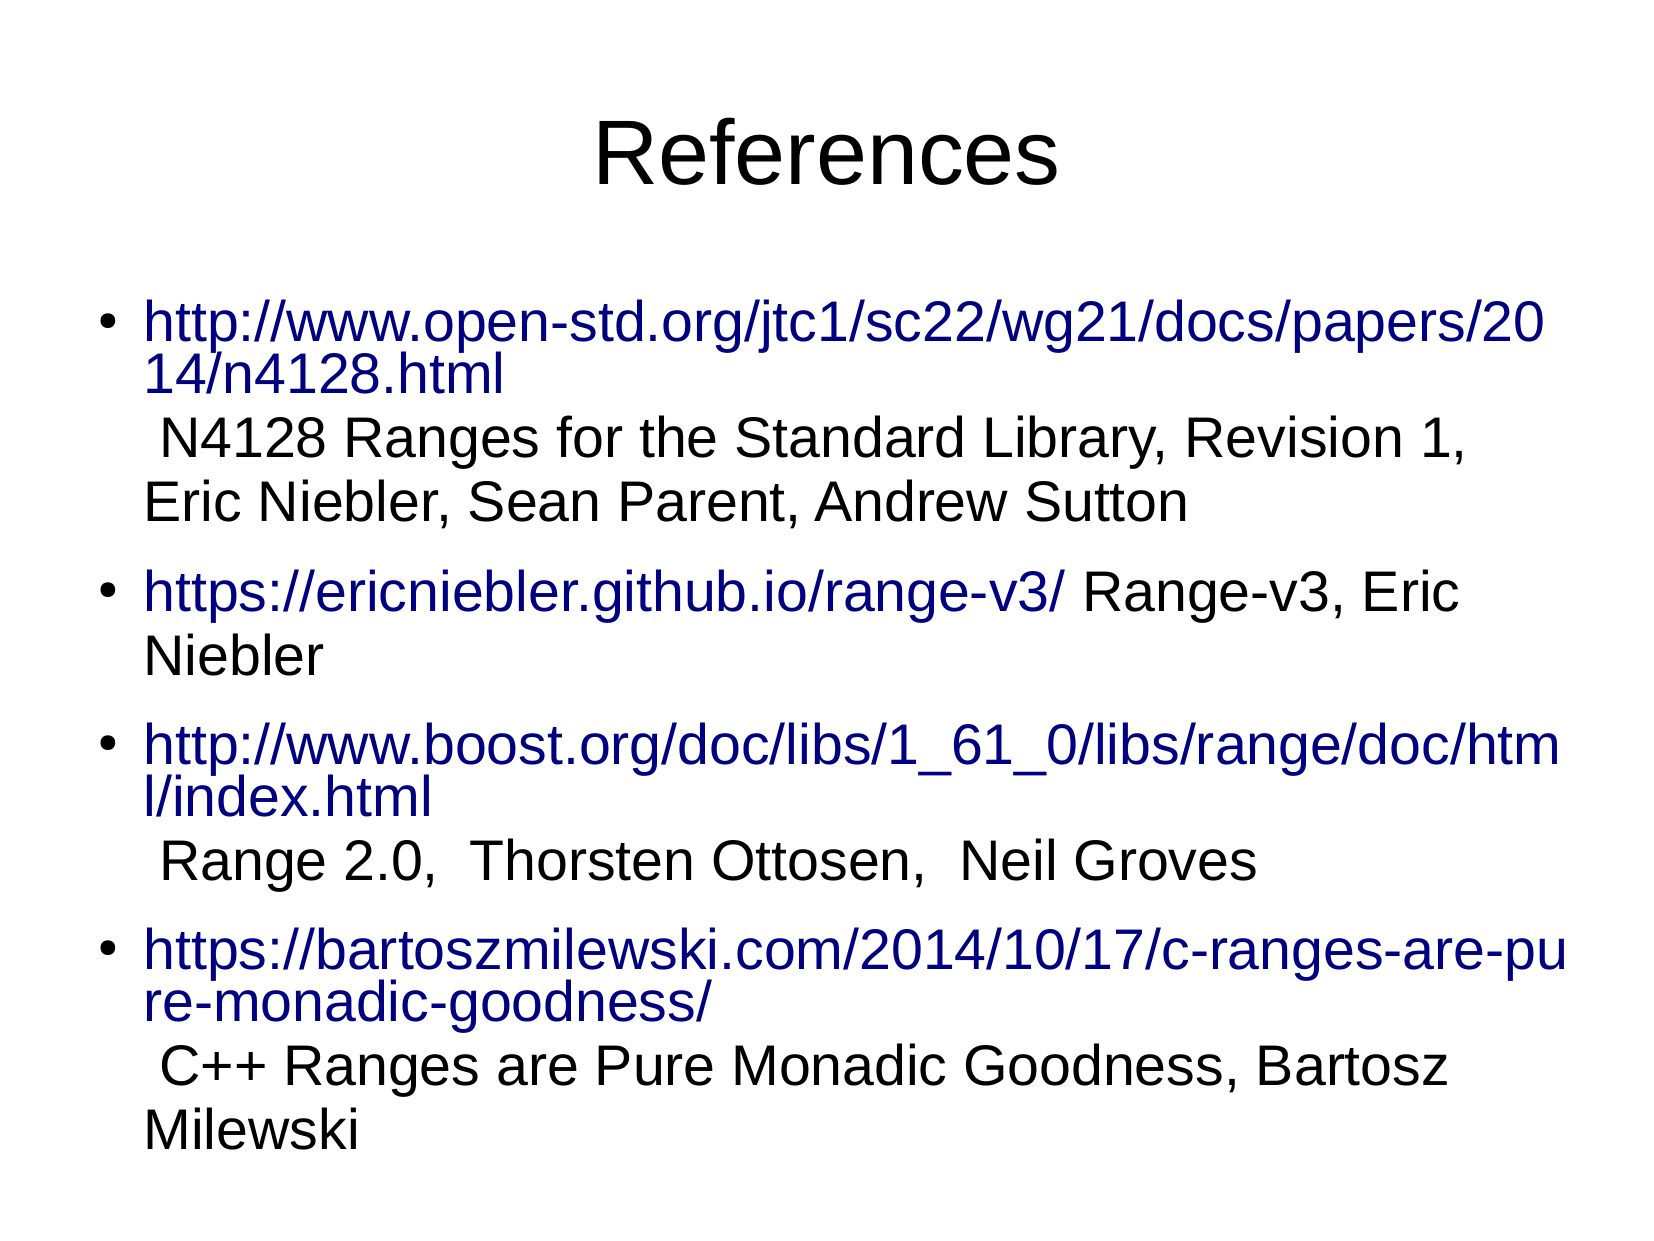

# References
http://www.open-std.org/jtc1/sc22/wg21/docs/papers/2014/n4128.html N4128 Ranges for the Standard Library, Revision 1, Eric Niebler, Sean Parent, Andrew Sutton
https://ericniebler.github.io/range-v3/ Range-v3, Eric Niebler
http://www.boost.org/doc/libs/1_61_0/libs/range/doc/html/index.html Range 2.0, Thorsten Ottosen, Neil Groves
https://bartoszmilewski.com/2014/10/17/c-ranges-are-pure-monadic-goodness/ C++ Ranges are Pure Monadic Goodness, Bartosz Milewski